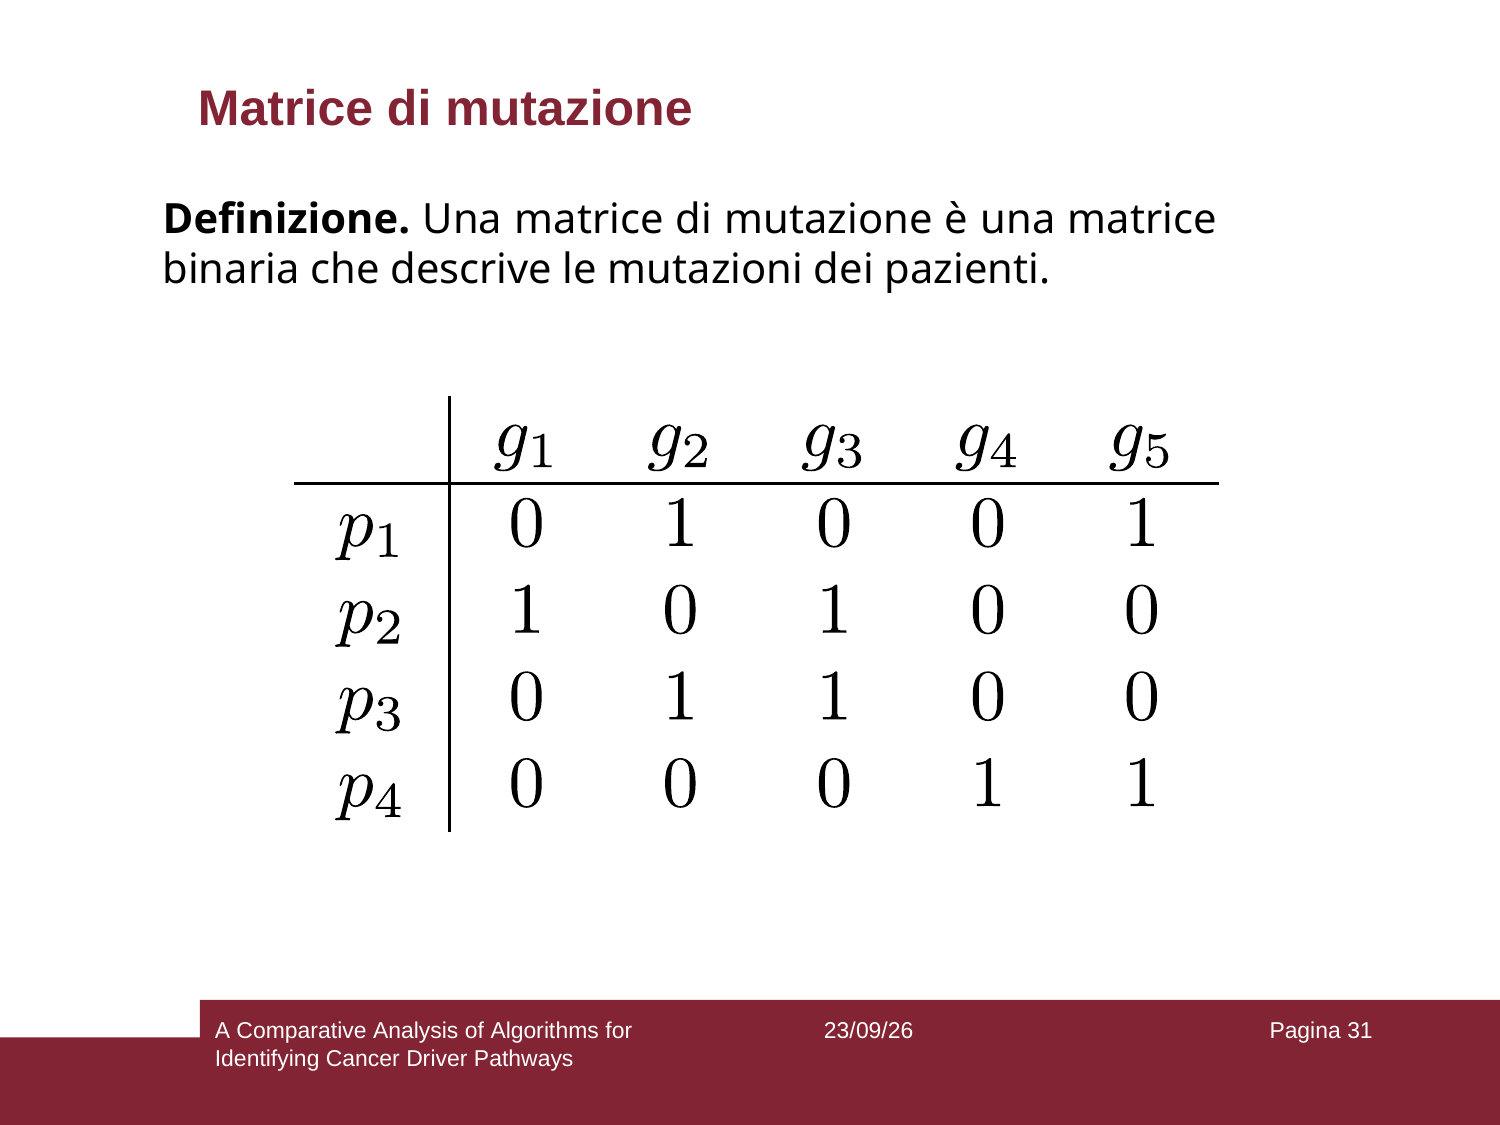

# Matrice di mutazione
Definizione. Una matrice di mutazione è una matrice binaria che descrive le mutazioni dei pazienti.
A Comparative Analysis of Algorithms for Identifying Cancer Driver Pathways
Pagina